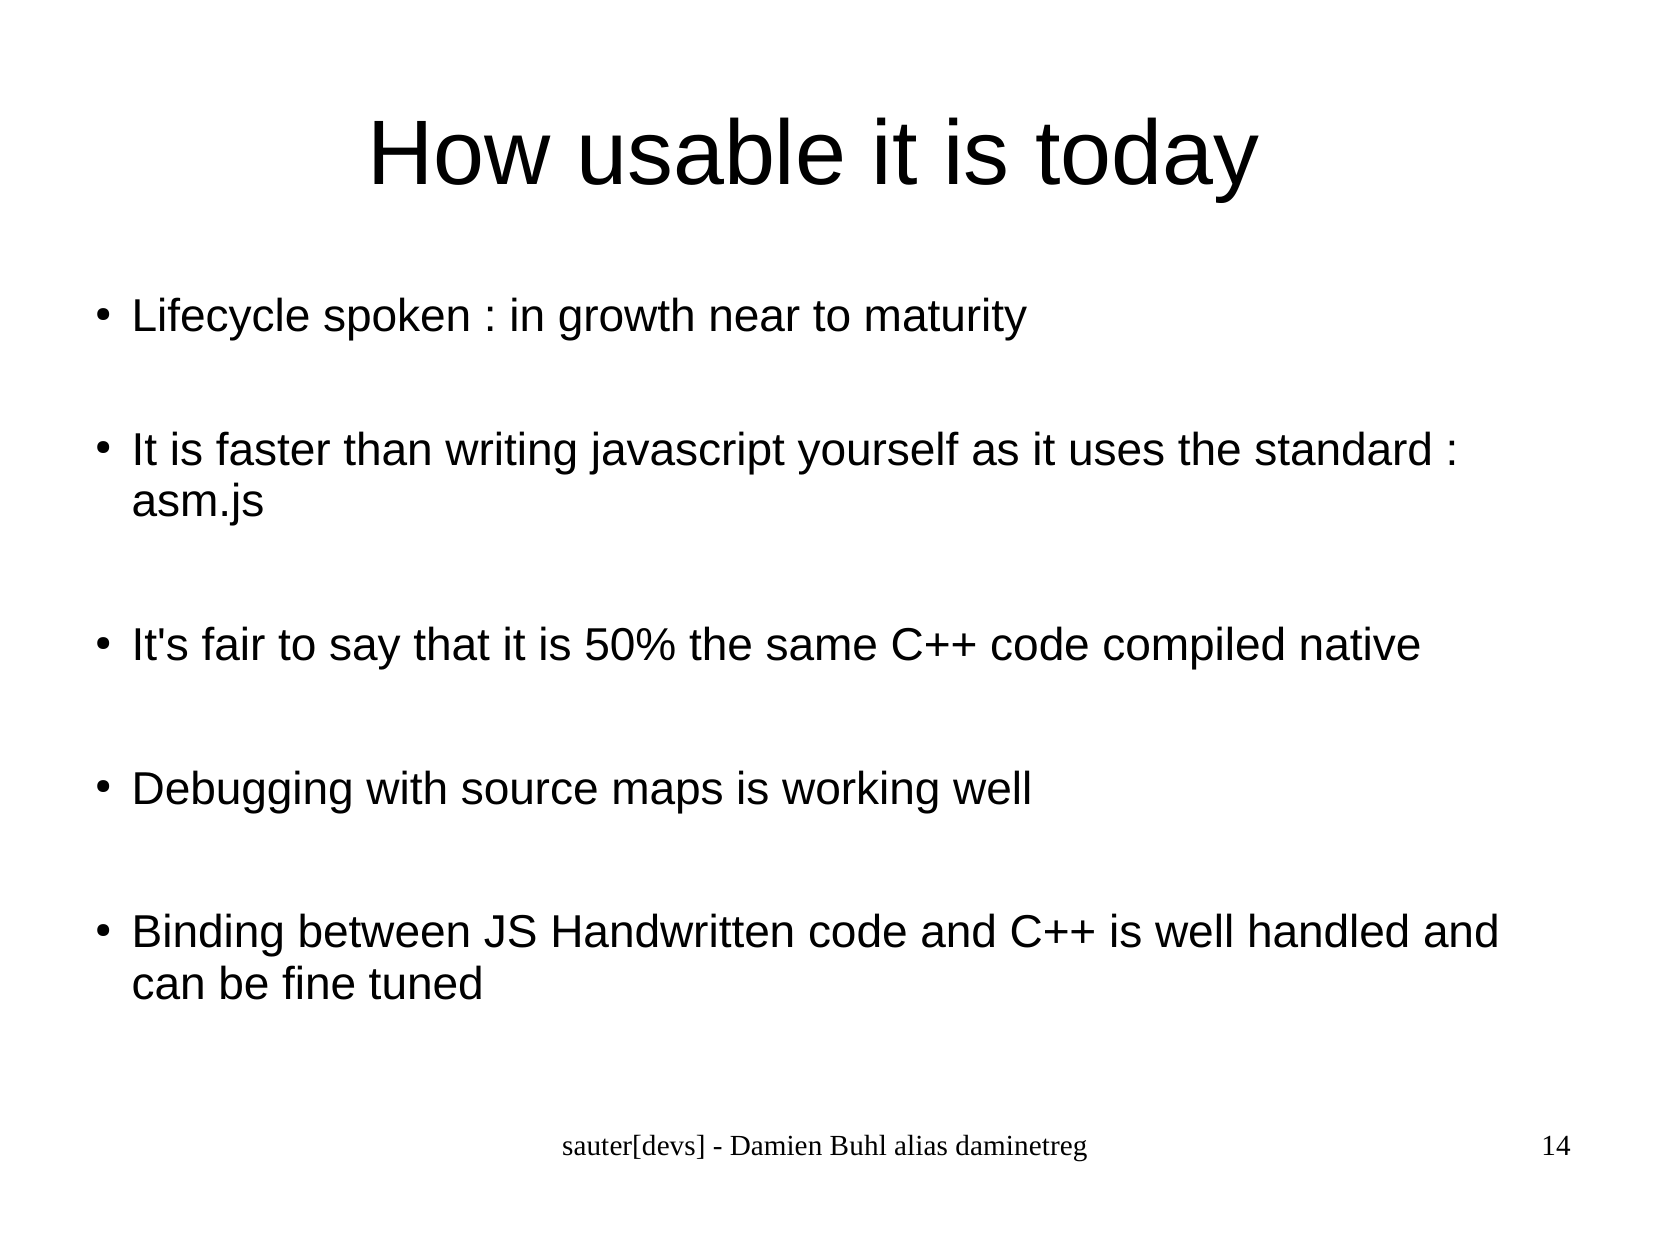

# How usable it is today
Lifecycle spoken : in growth near to maturity
It is faster than writing javascript yourself as it uses the standard : asm.js
It's fair to say that it is 50% the same C++ code compiled native
Debugging with source maps is working well
Binding between JS Handwritten code and C++ is well handled and can be fine tuned
14